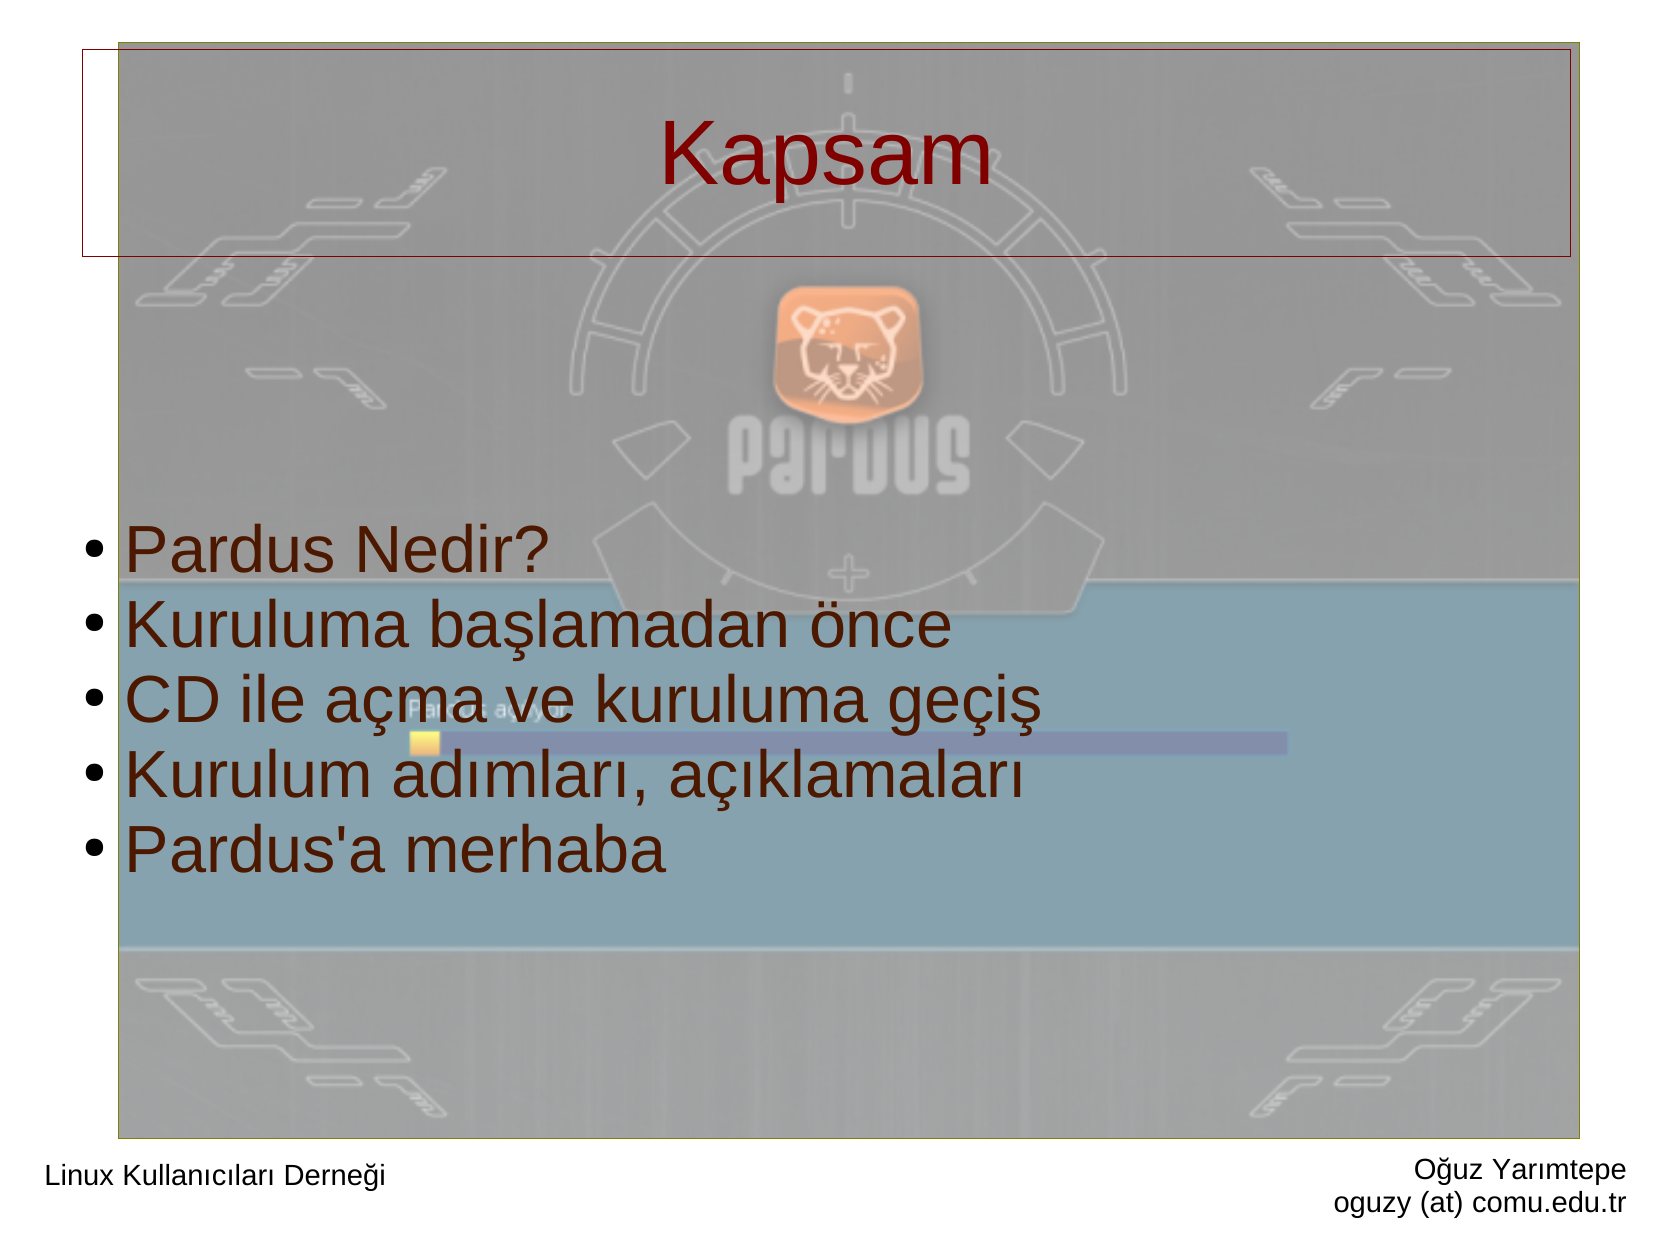

# Kapsam
 Pardus Nedir?
 Kuruluma başlamadan önce
 CD ile açma ve kuruluma geçiş
 Kurulum adımları, açıklamaları
 Pardus'a merhaba